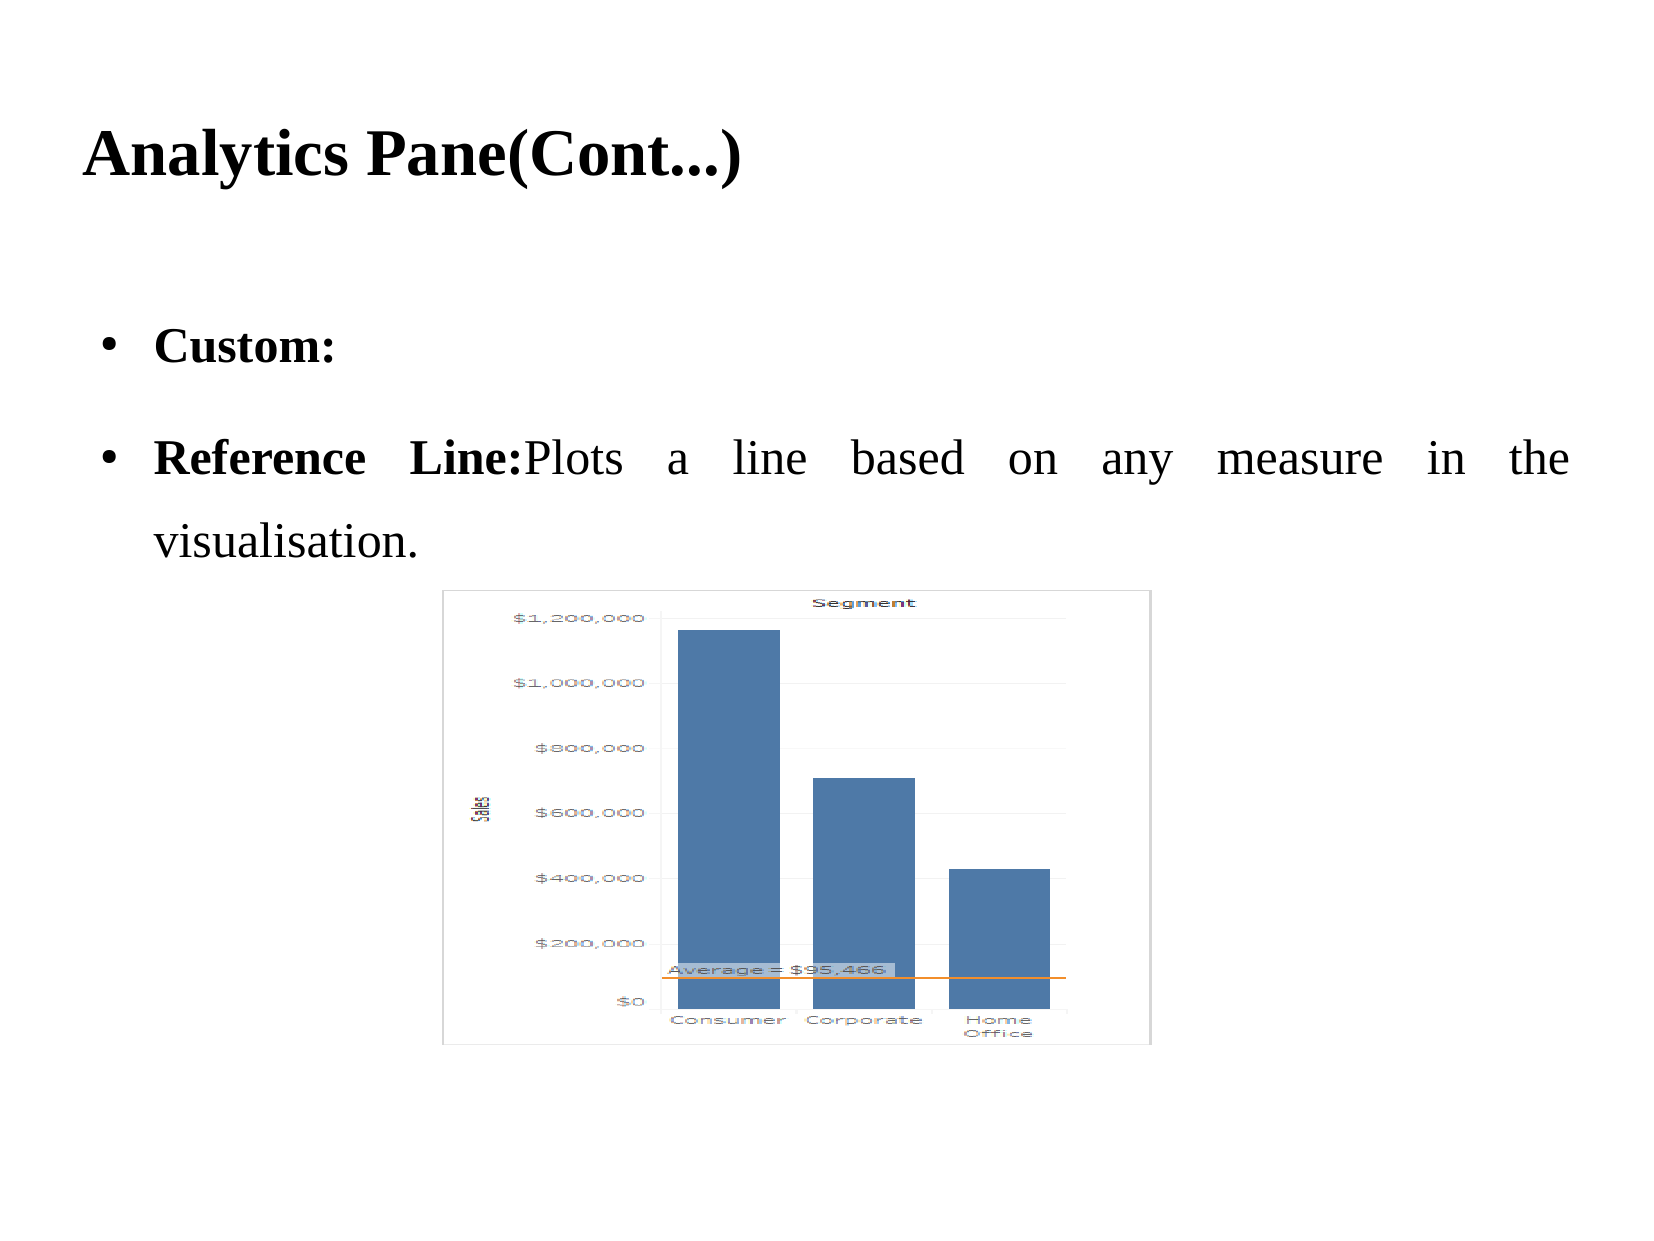

# Analytics Pane(Cont...)
Custom:
Reference Line:Plots a line based on any measure in the visualisation.